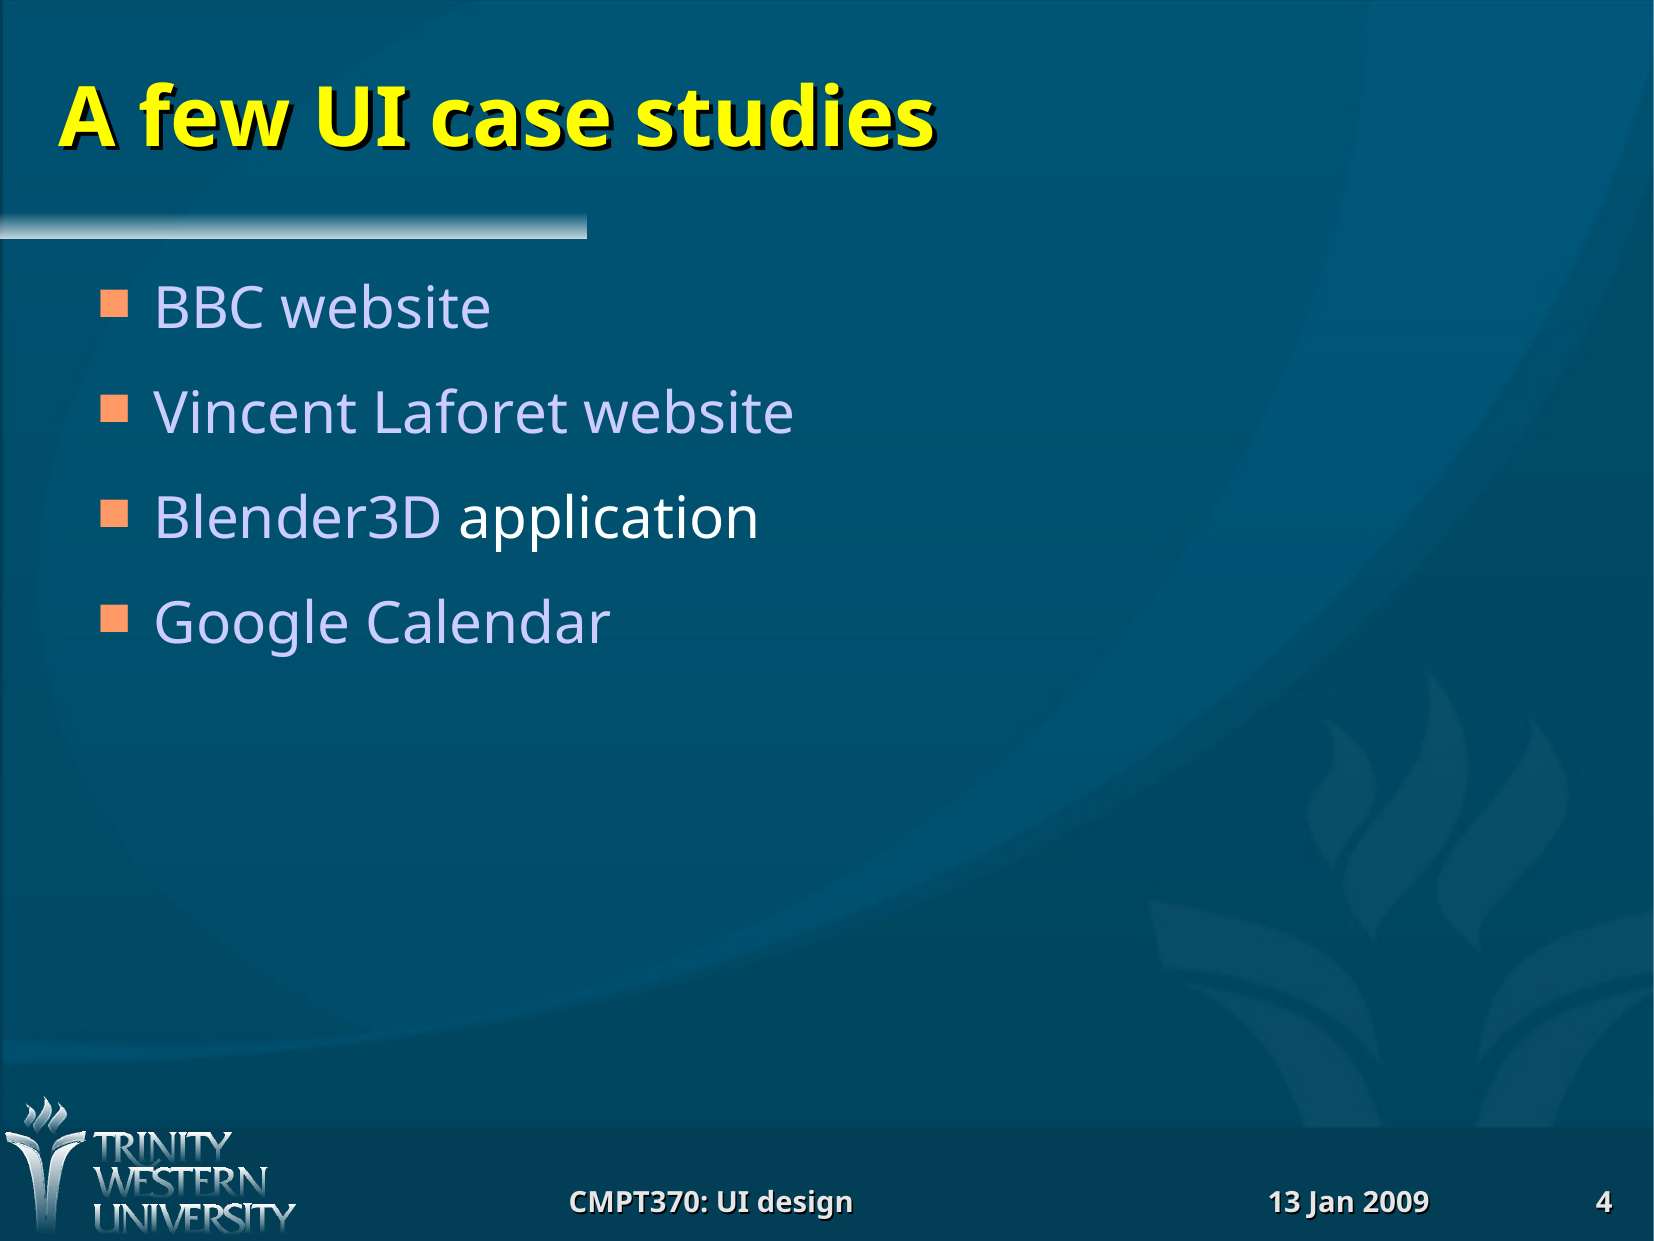

# A few UI case studies
BBC website
Vincent Laforet website
Blender3D application
Google Calendar
CMPT370: UI design
13 Jan 2009
4